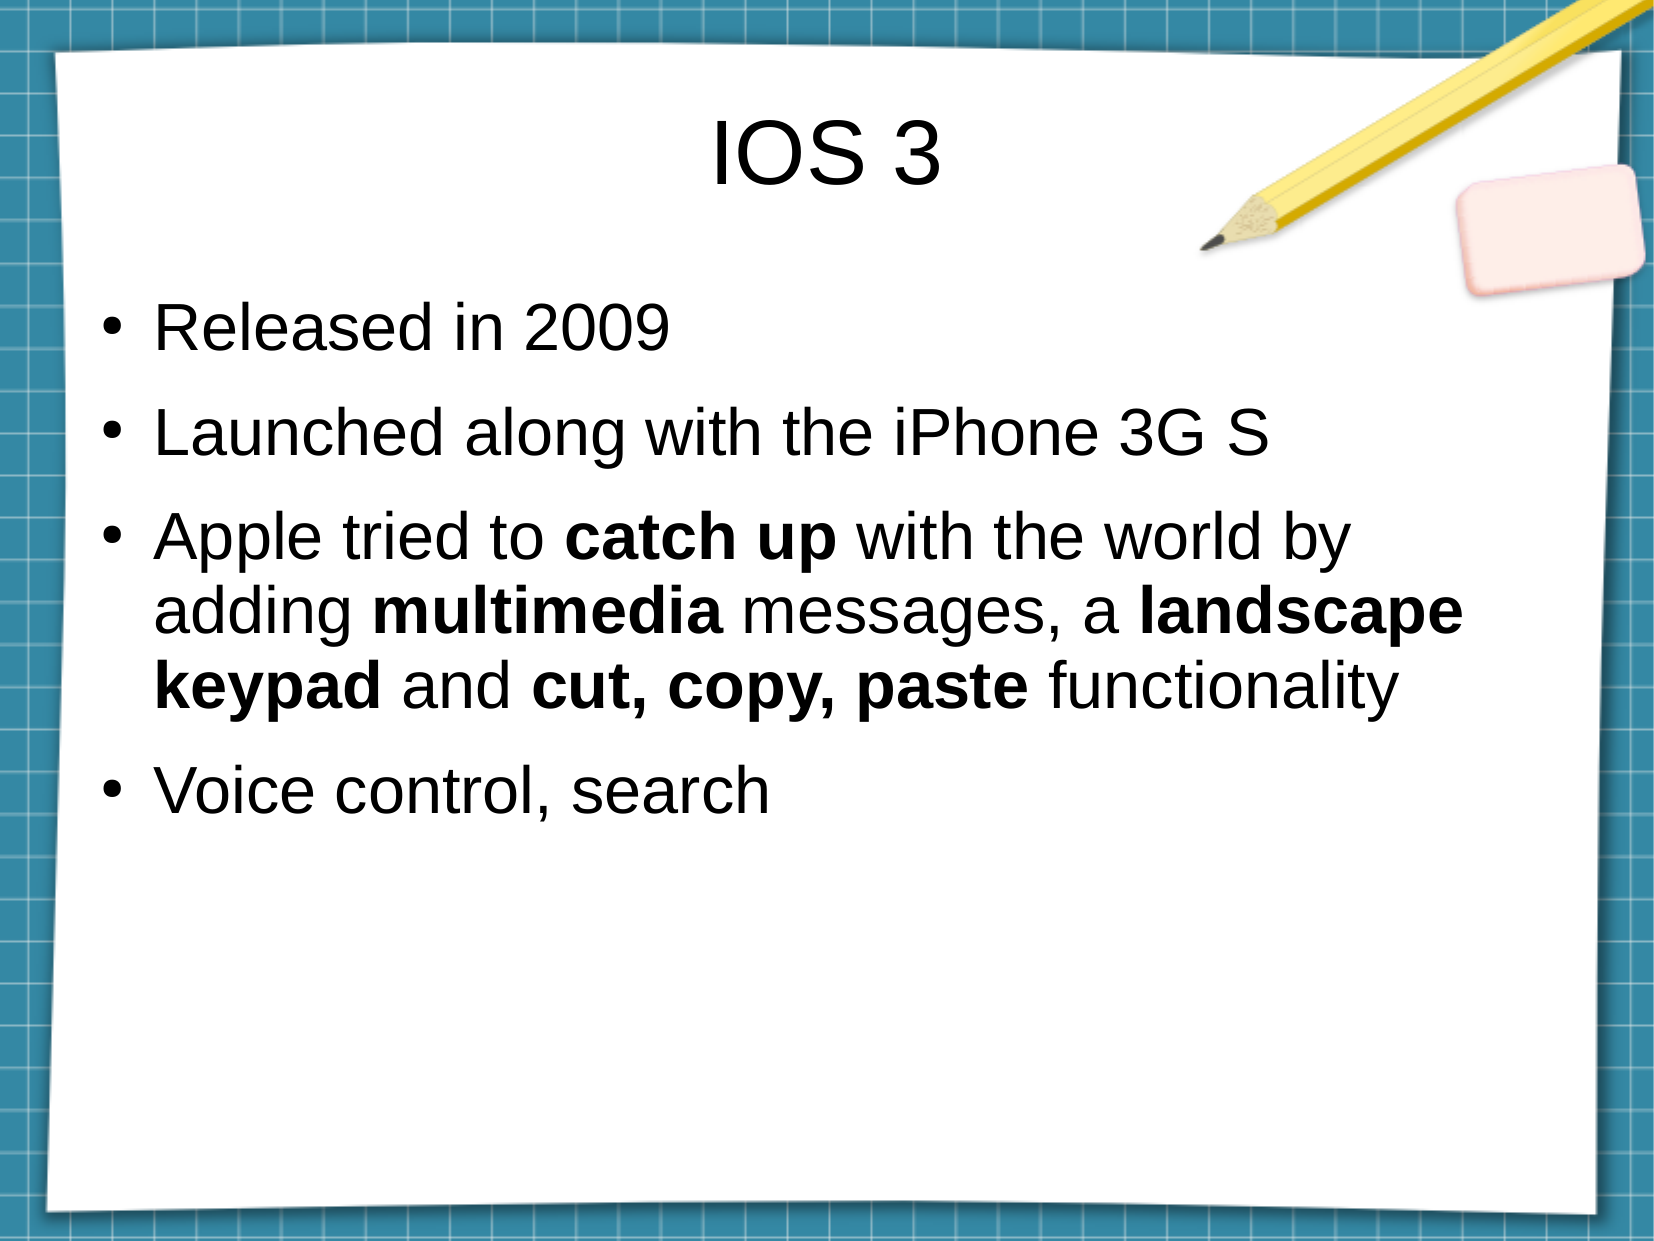

# IOS 3
Released in 2009
Launched along with the iPhone 3G S
Apple tried to catch up with the world by adding multimedia messages, a landscape keypad and cut, copy, paste functionality
Voice control, search